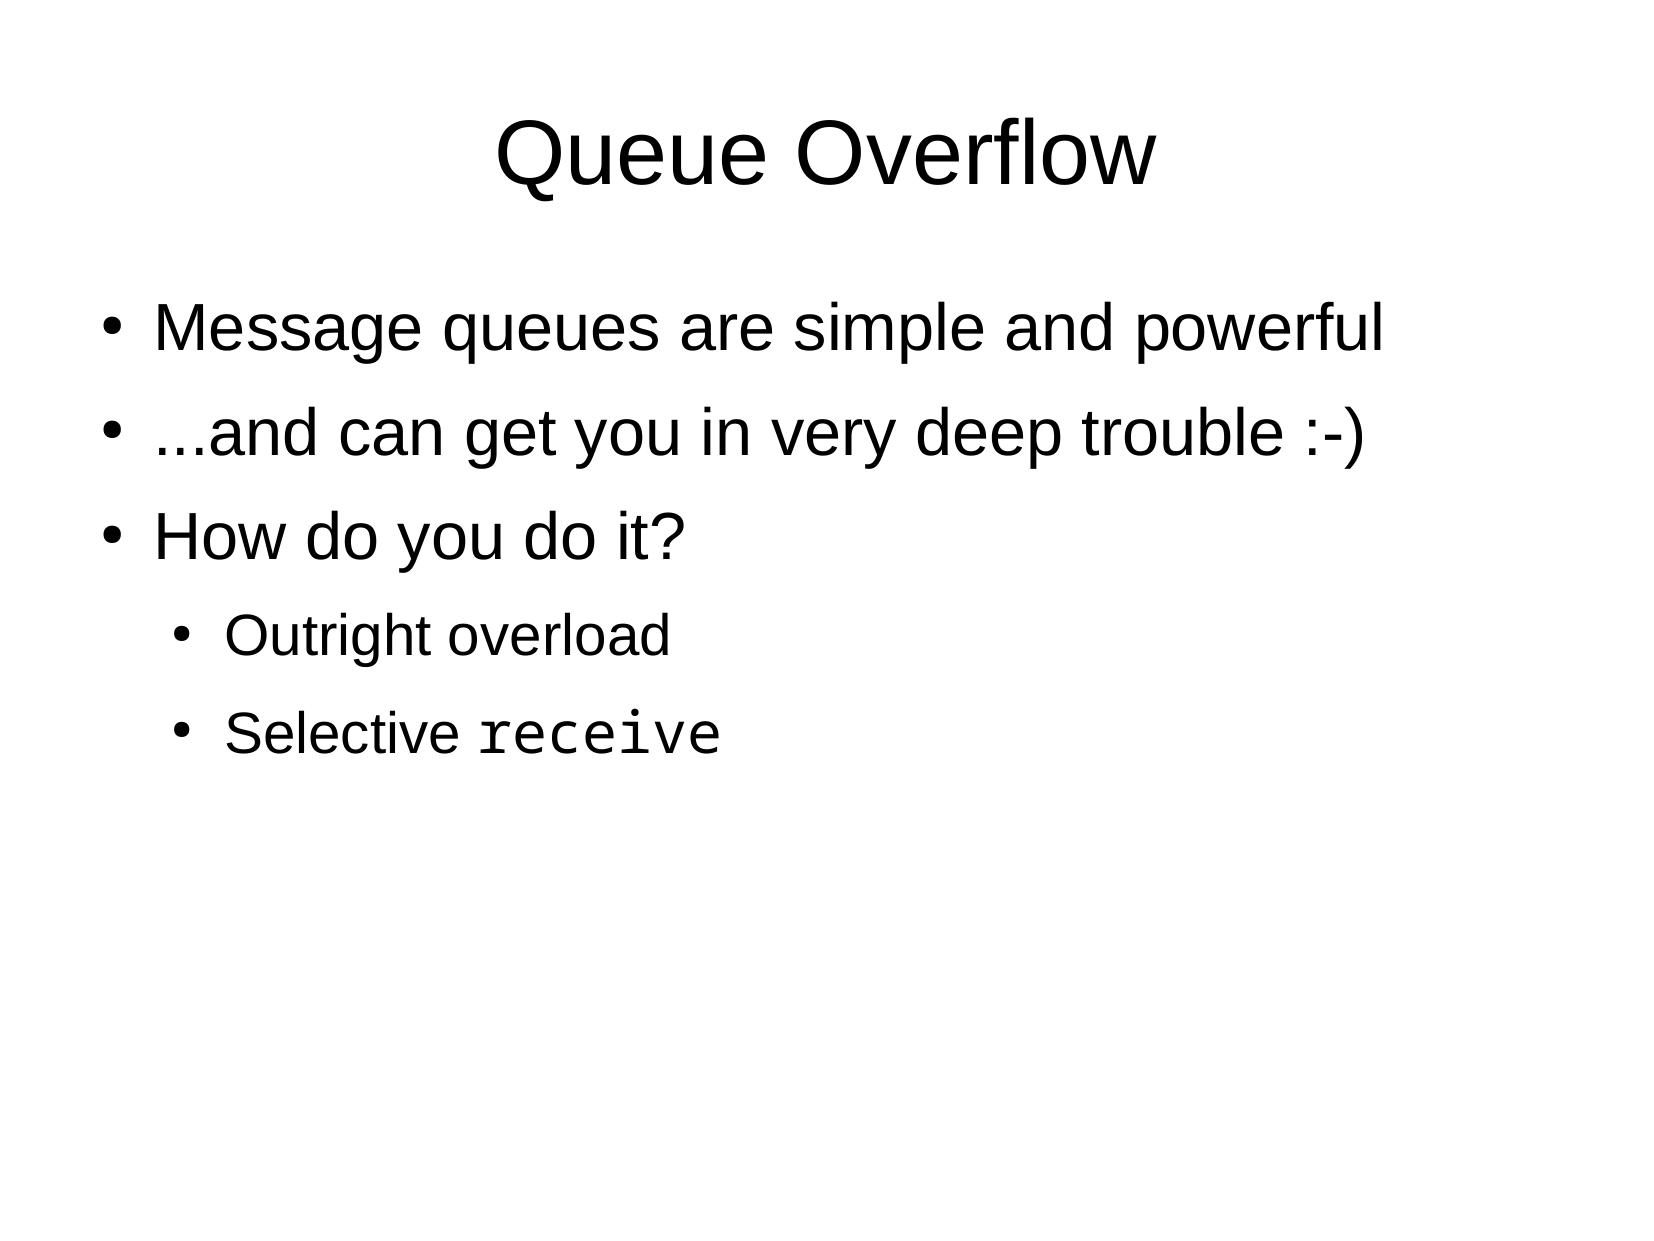

# Queue Overflow
Message queues are simple and powerful
...and can get you in very deep trouble :-)
How do you do it?
Outright overload
Selective receive